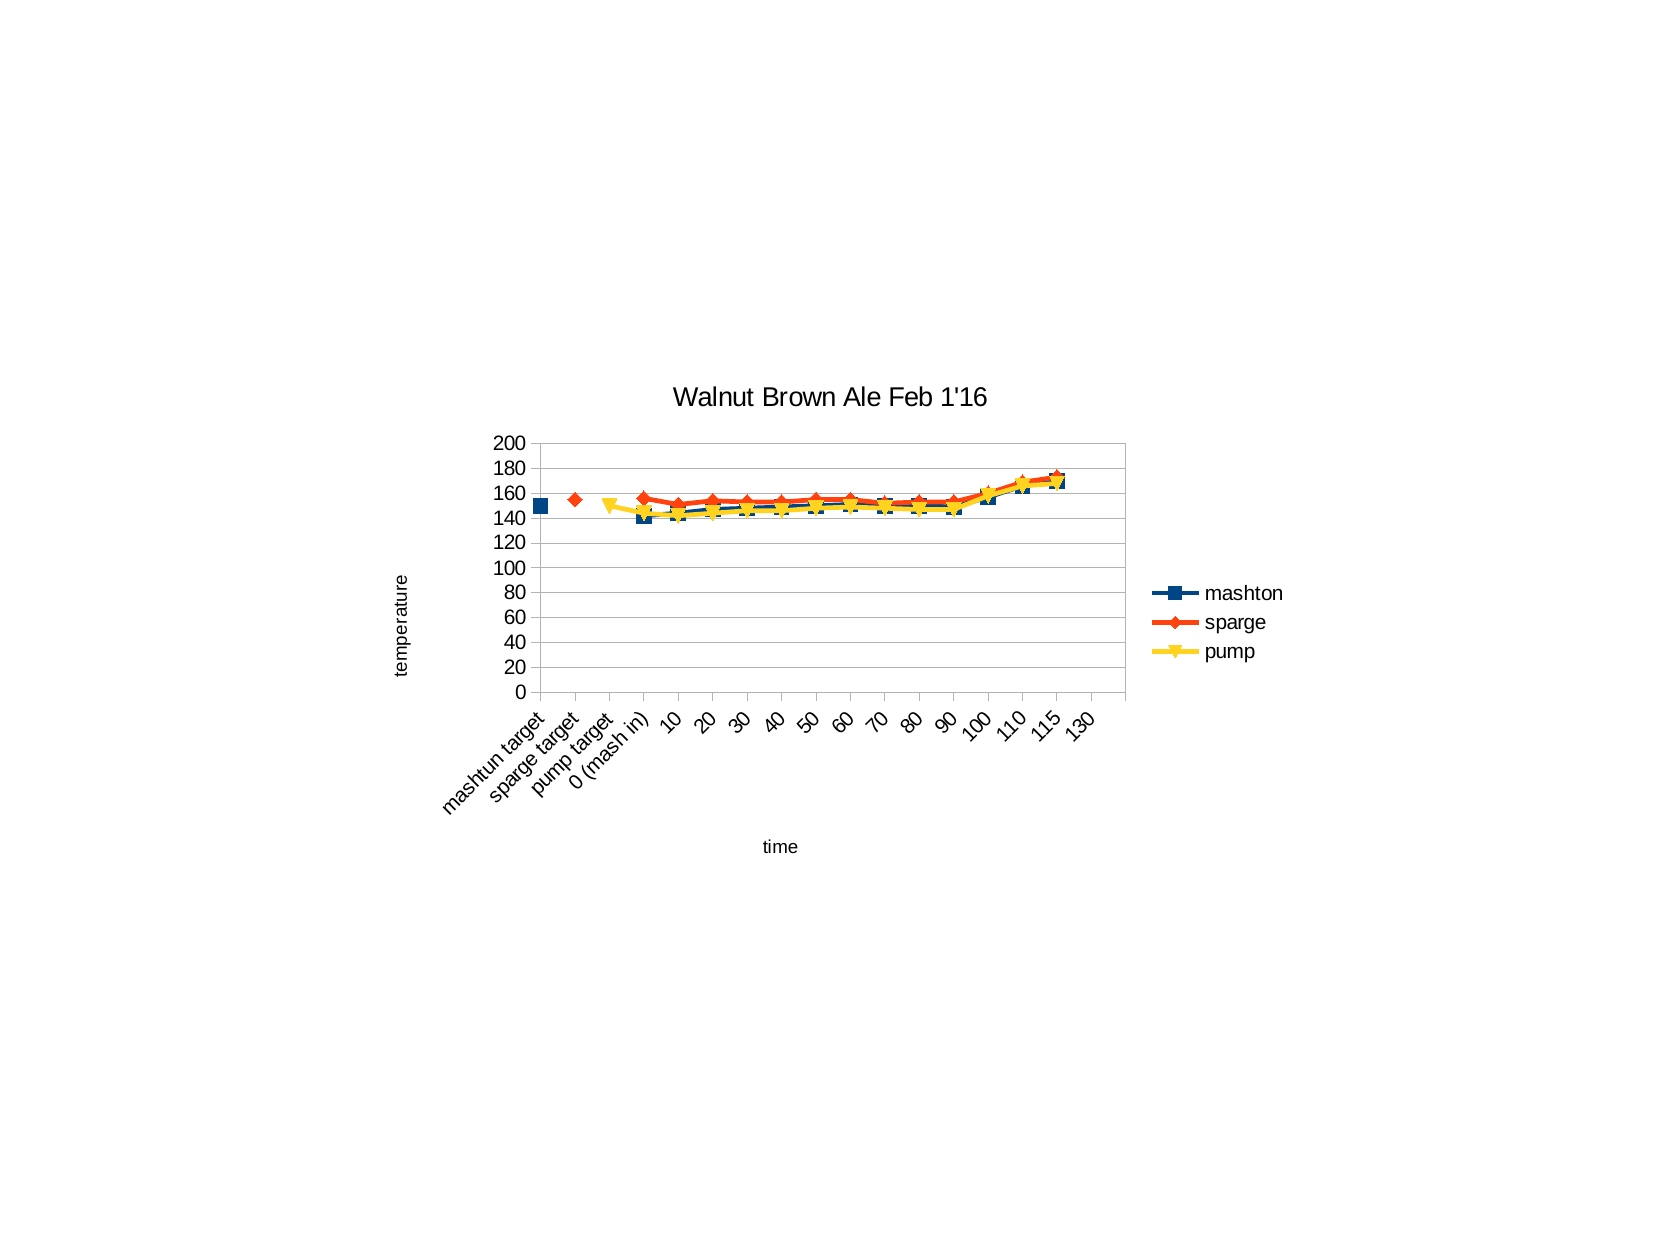

### Chart: Walnut Brown Ale Feb 1'16
| Category | mashton | sparge | pump |
|---|---|---|---|
| mashtun target | 150.0 | None | None |
| sparge target | None | 155.0 | None |
| pump target | None | None | 150.0 |
| 0 (mash in) | 142.0 | 156.0 | 144.0 |
| 10 | 144.0 | 151.0 | 142.0 |
| 20 | 147.0 | 154.0 | 144.0 |
| 30 | 148.0 | 153.0 | 146.0 |
| 40 | 149.0 | 153.0 | 146.0 |
| 50 | 150.0 | 155.0 | 148.0 |
| 60 | 151.0 | 155.0 | 149.0 |
| 70 | 150.0 | 152.0 | 148.0 |
| 80 | 150.0 | 153.0 | 147.0 |
| 90 | 149.0 | 153.0 | 147.0 |
| 100 | 157.0 | 160.0 | 158.0 |
| 110 | 166.0 | 169.0 | 166.0 |
| 115 | 170.0 | 173.0 | 168.0 |
| 130 | None | None | None |
| None | None | None | None |